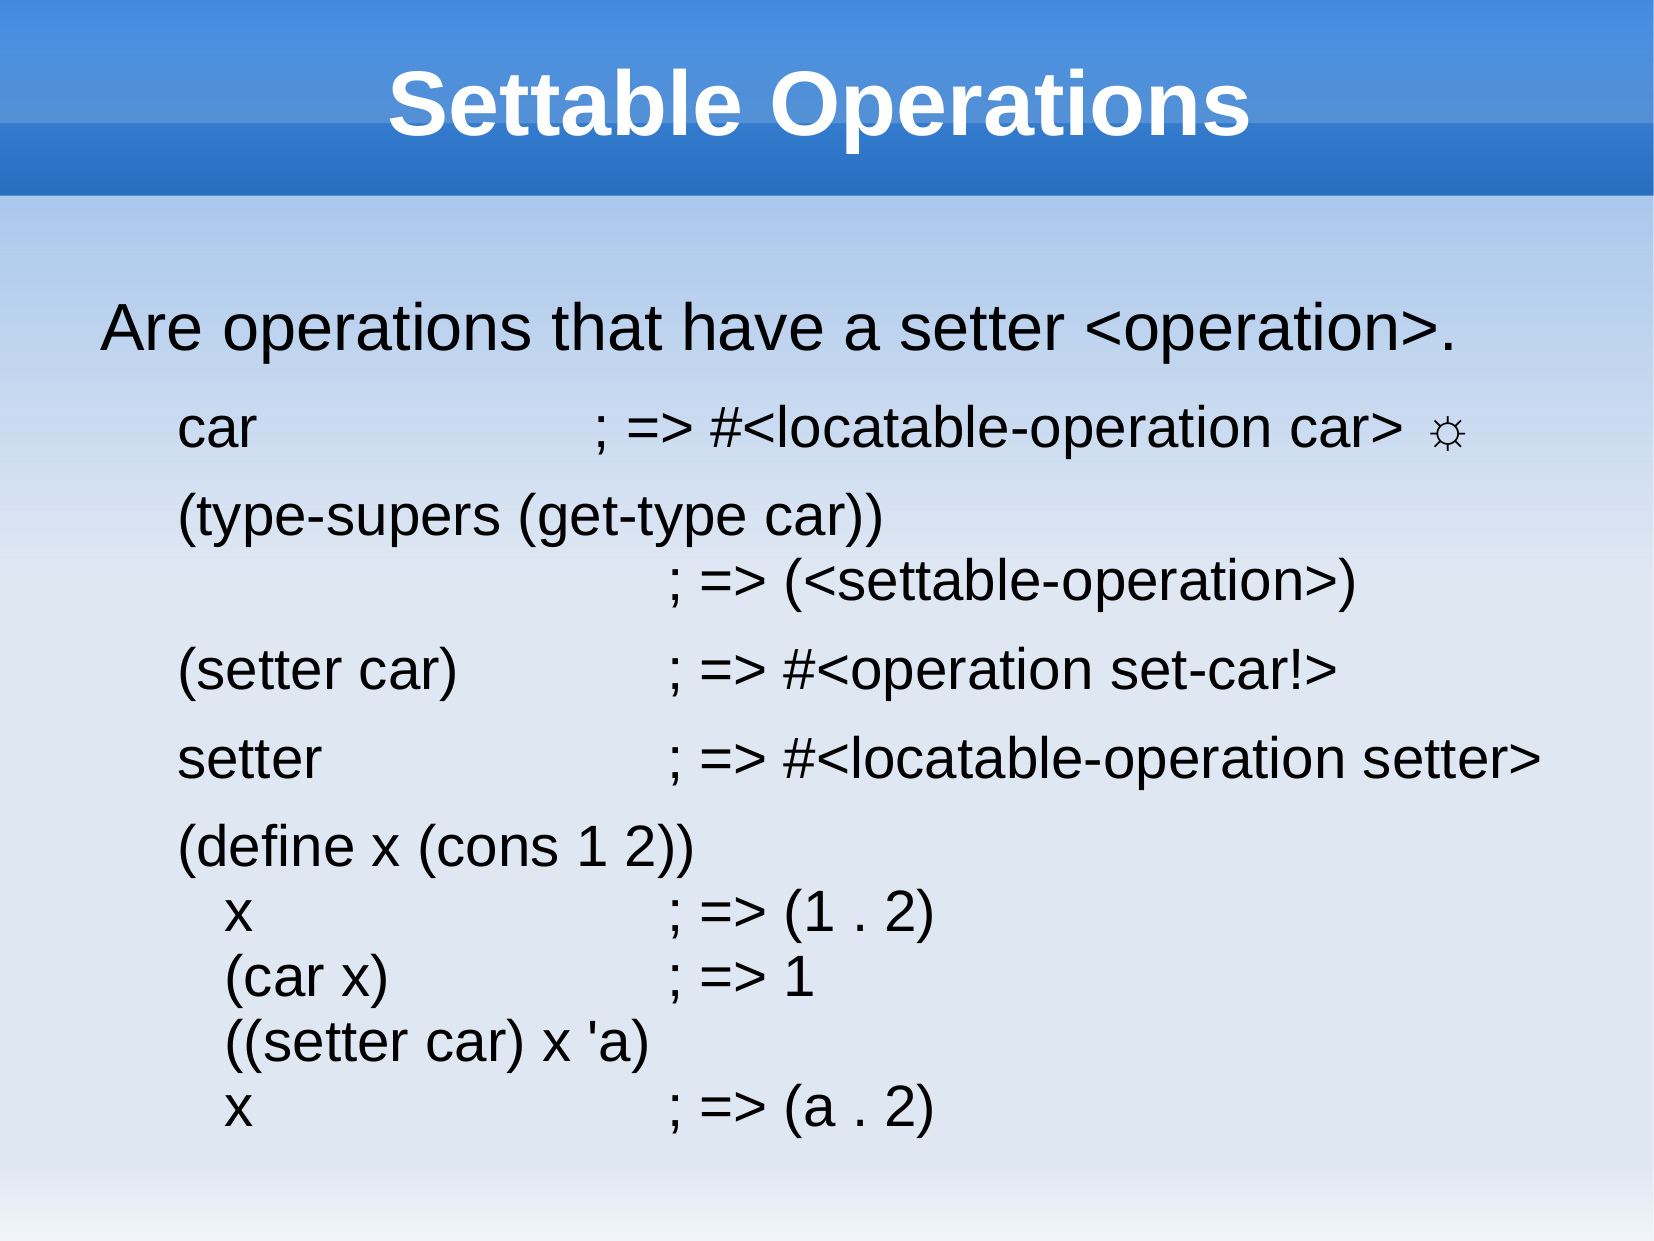

# Settable Operations
Are operations that have a setter <operation>.
car					; => #<locatable-operation car> ☼
(type-supers (get-type car))
						; => (<settable-operation>)
(setter car)			; => #<operation set-car!>
setter					; => #<locatable-operation setter>
(define x (cons 1 2))
x						; => (1 . 2)
(car x)				; => 1
((setter car) x 'a)
x						; => (a . 2)